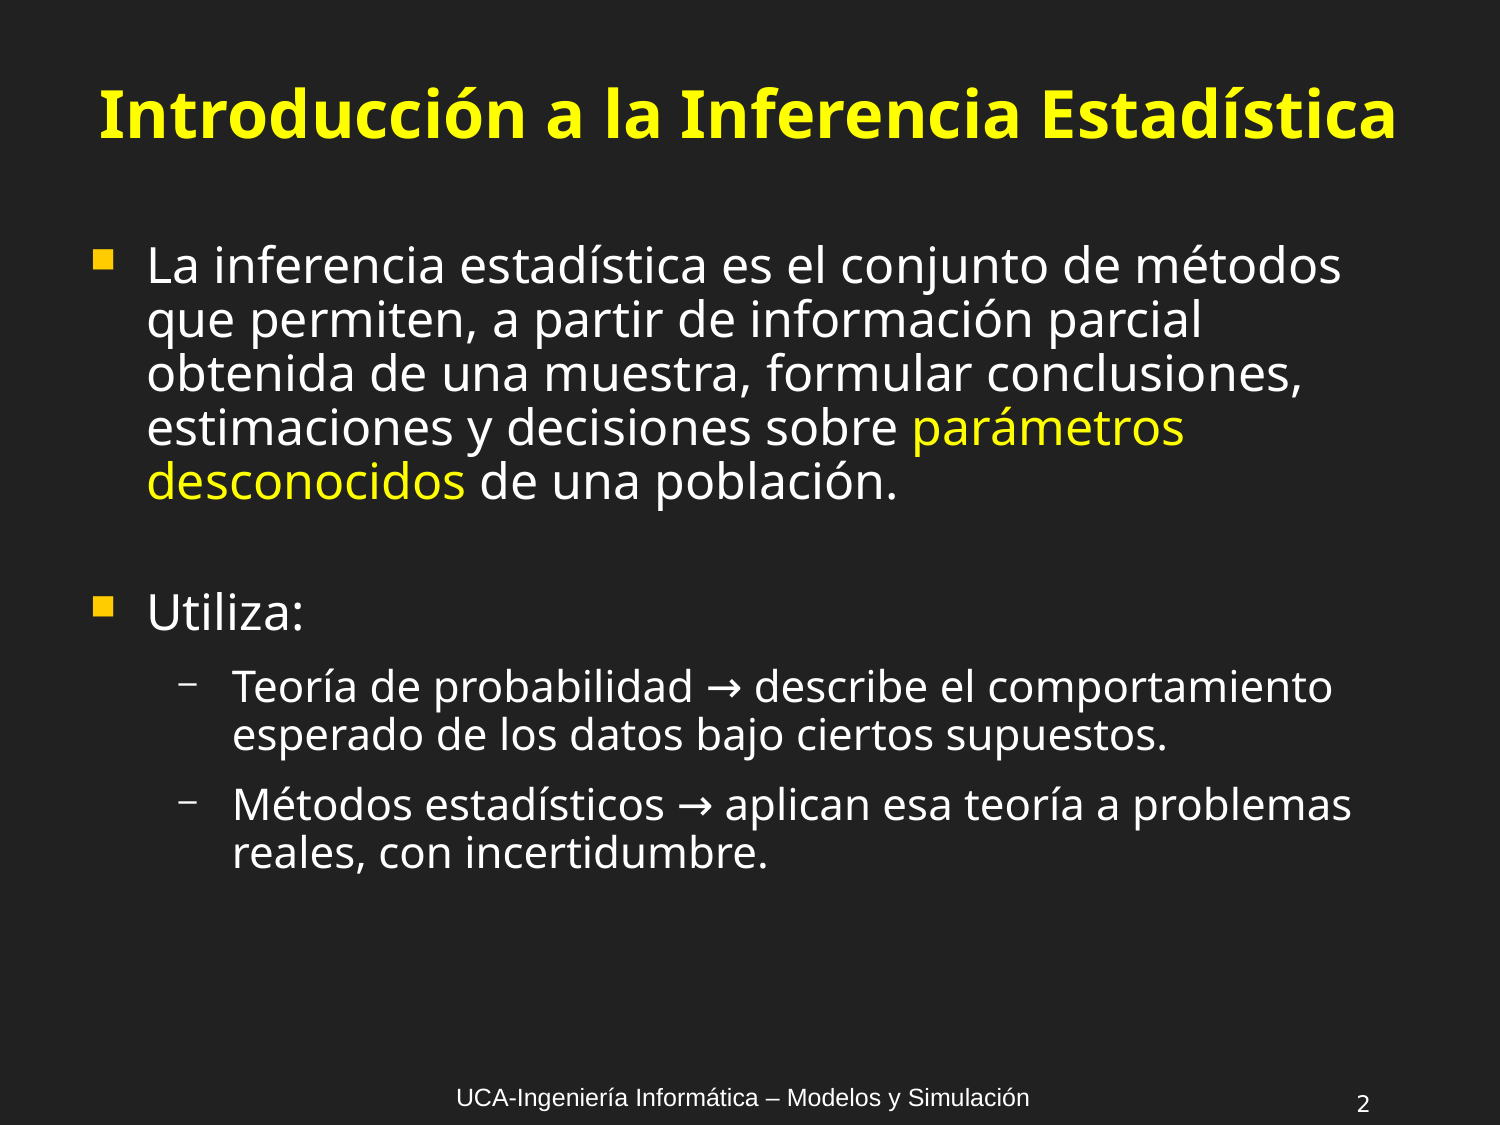

# Introducción a la Inferencia Estadística
La inferencia estadística es el conjunto de métodos que permiten, a partir de información parcial obtenida de una muestra, formular conclusiones, estimaciones y decisiones sobre parámetros desconocidos de una población.
Utiliza:
Teoría de probabilidad → describe el comportamiento esperado de los datos bajo ciertos supuestos.
Métodos estadísticos → aplican esa teoría a problemas reales, con incertidumbre.